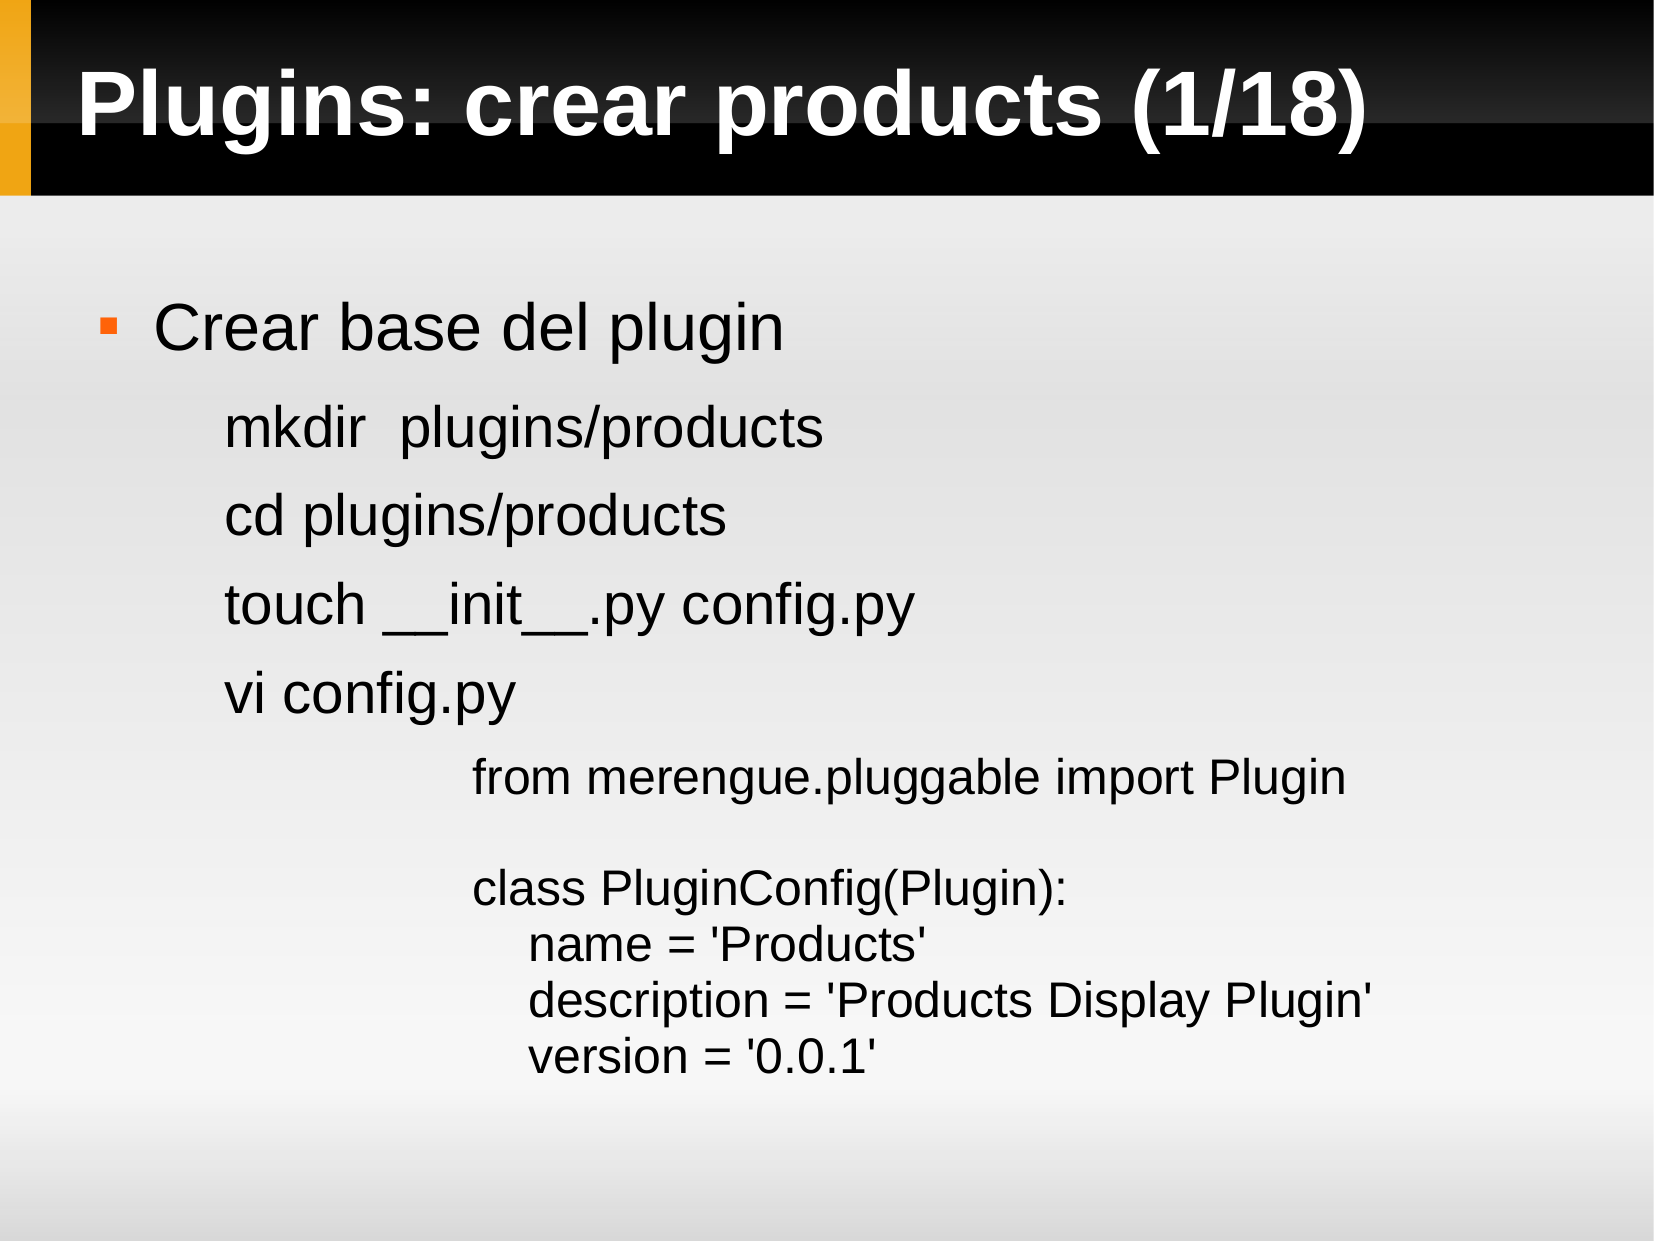

# Plugins: crear products (1/18)
Crear base del plugin
mkdir plugins/products
cd plugins/products
touch __init__.py config.py
vi config.py
from merengue.pluggable import Plugin
class PluginConfig(Plugin):
 name = 'Products'
 description = 'Products Display Plugin'
 version = '0.0.1'